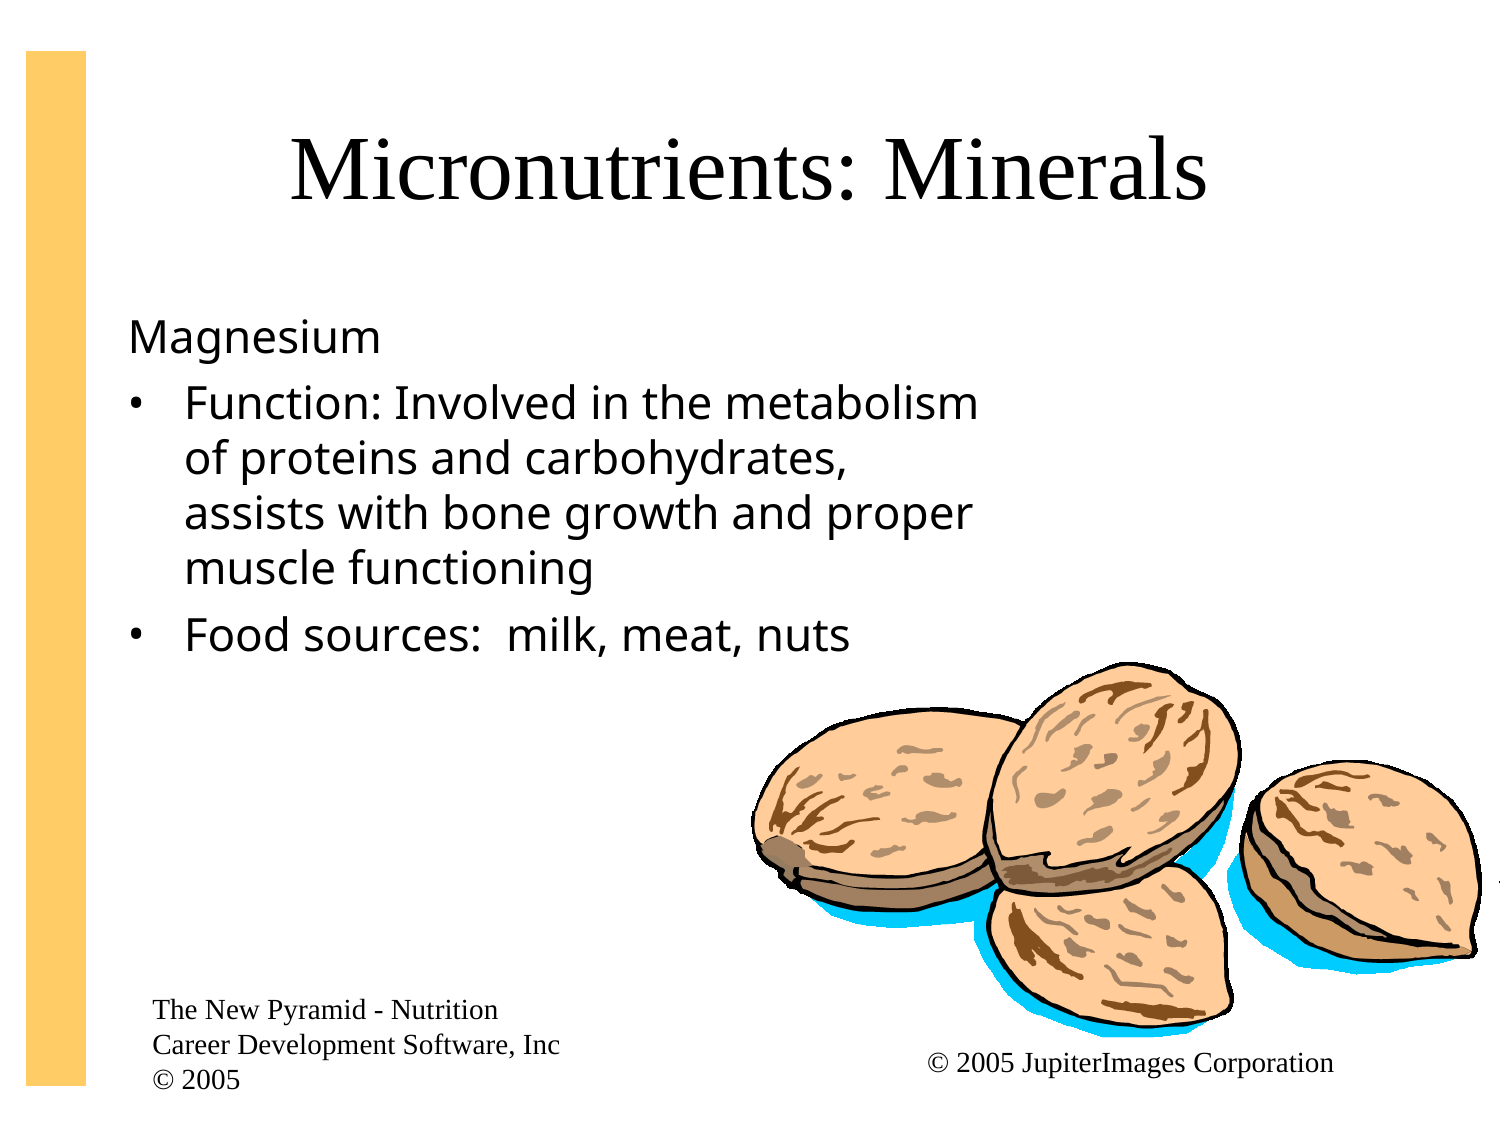

# Micronutrients: Minerals
Magnesium
Function: Involved in the metabolism of proteins and carbohydrates, assists with bone growth and proper muscle functioning
Food sources: milk, meat, nuts
The New Pyramid - Nutrition
Career Development Software, Inc
© 2005